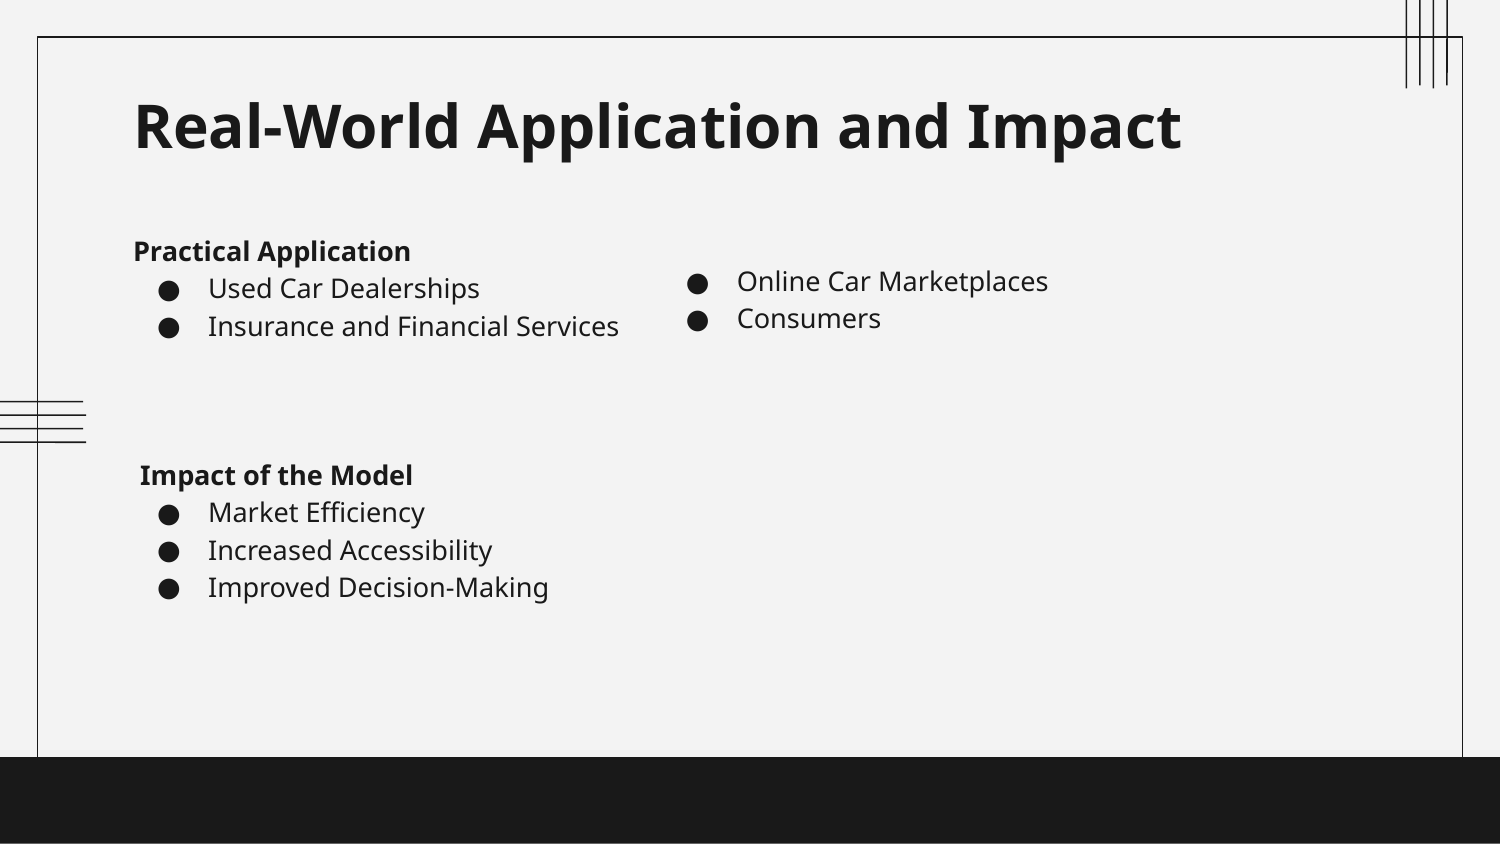

Real-World Application and Impact
Online Car Marketplaces
Consumers
# Practical Application
Used Car Dealerships
Insurance and Financial Services
 Impact of the Model
Market Efficiency
Increased Accessibility
Improved Decision-Making